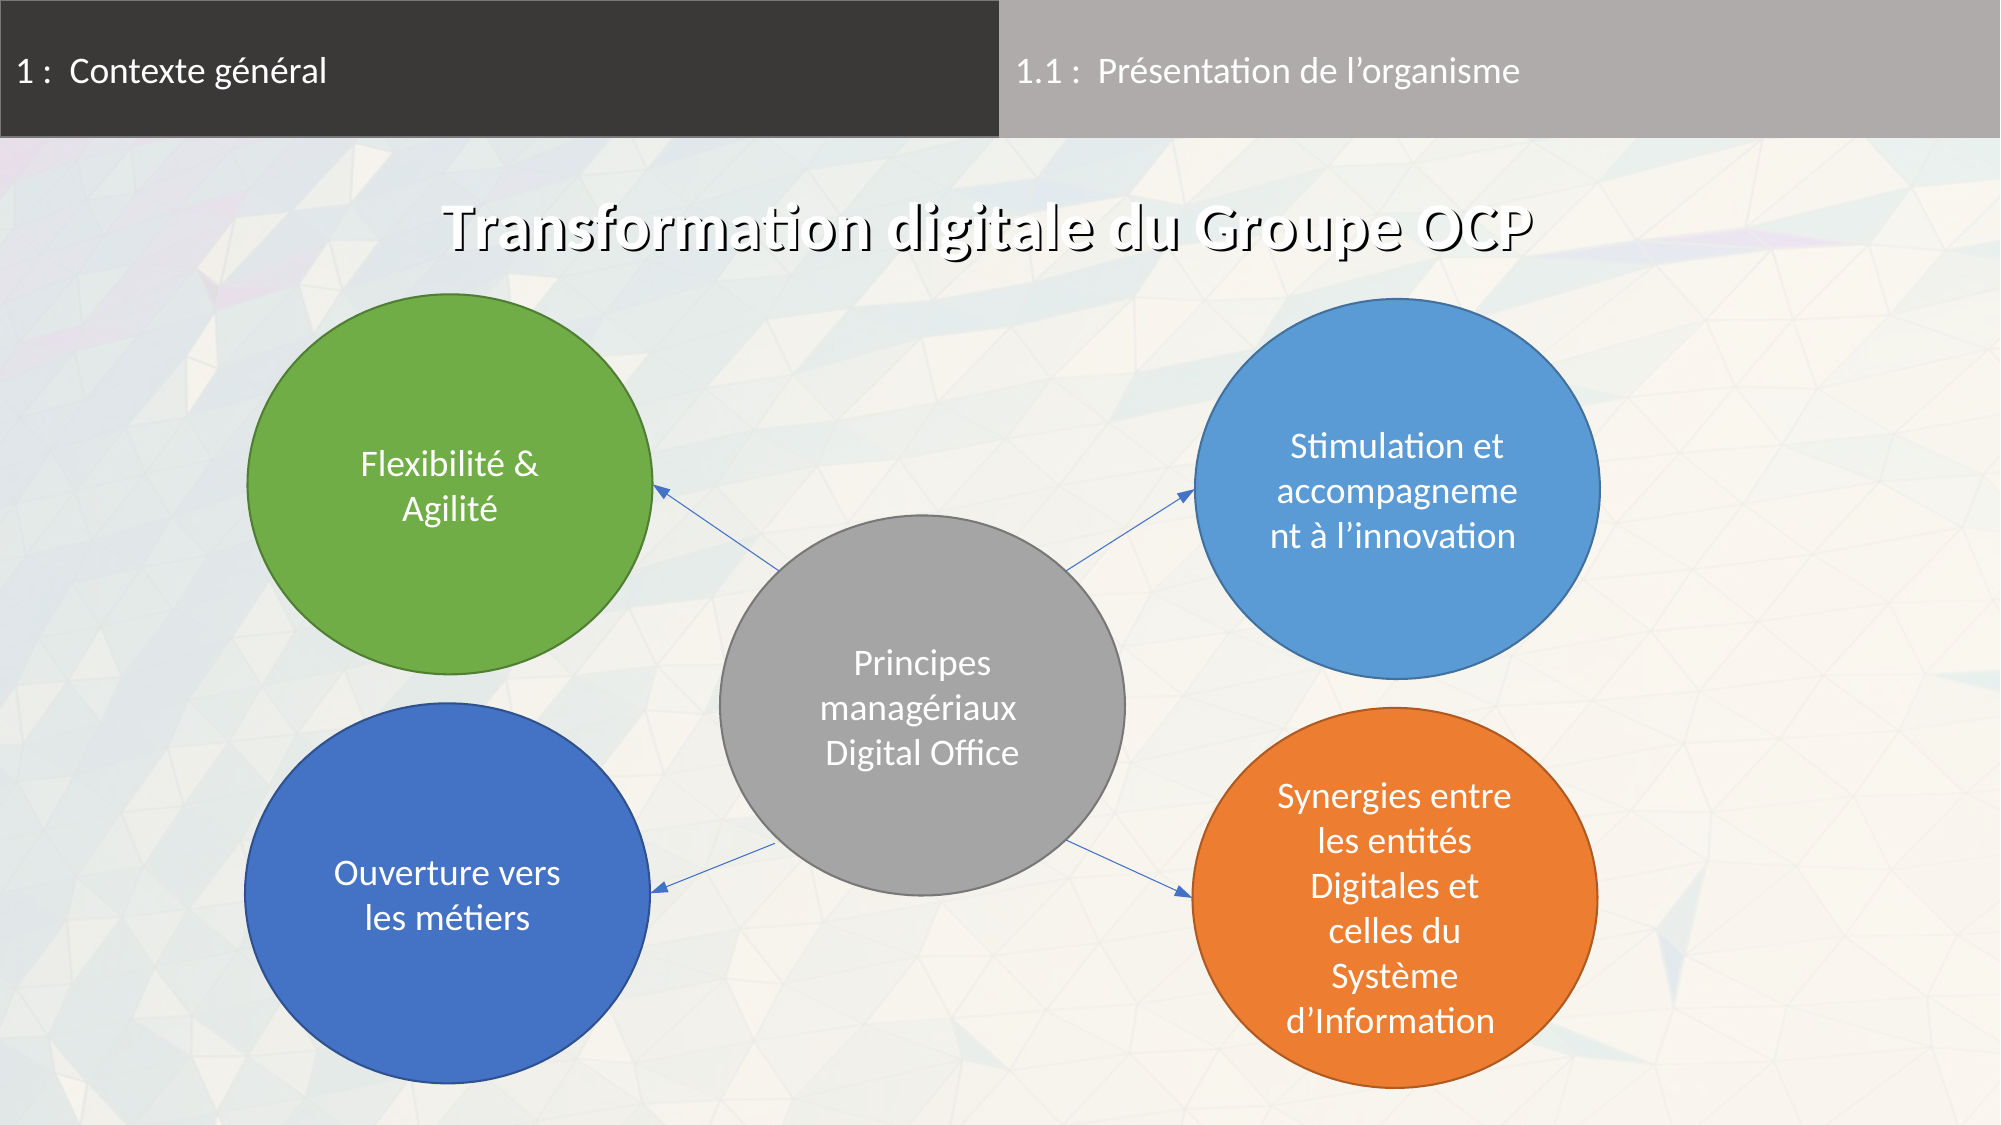

1 : Contexte général
1.1 : Présentation de l’organisme
Transformation digitale du Groupe OCP
Flexibilité & Agilité
Stimulation et accompagnement à l’innovation
Principes managériaux
Digital Office
Ouverture vers les métiers
Synergies entre les entités Digitales et celles du Système d’Information